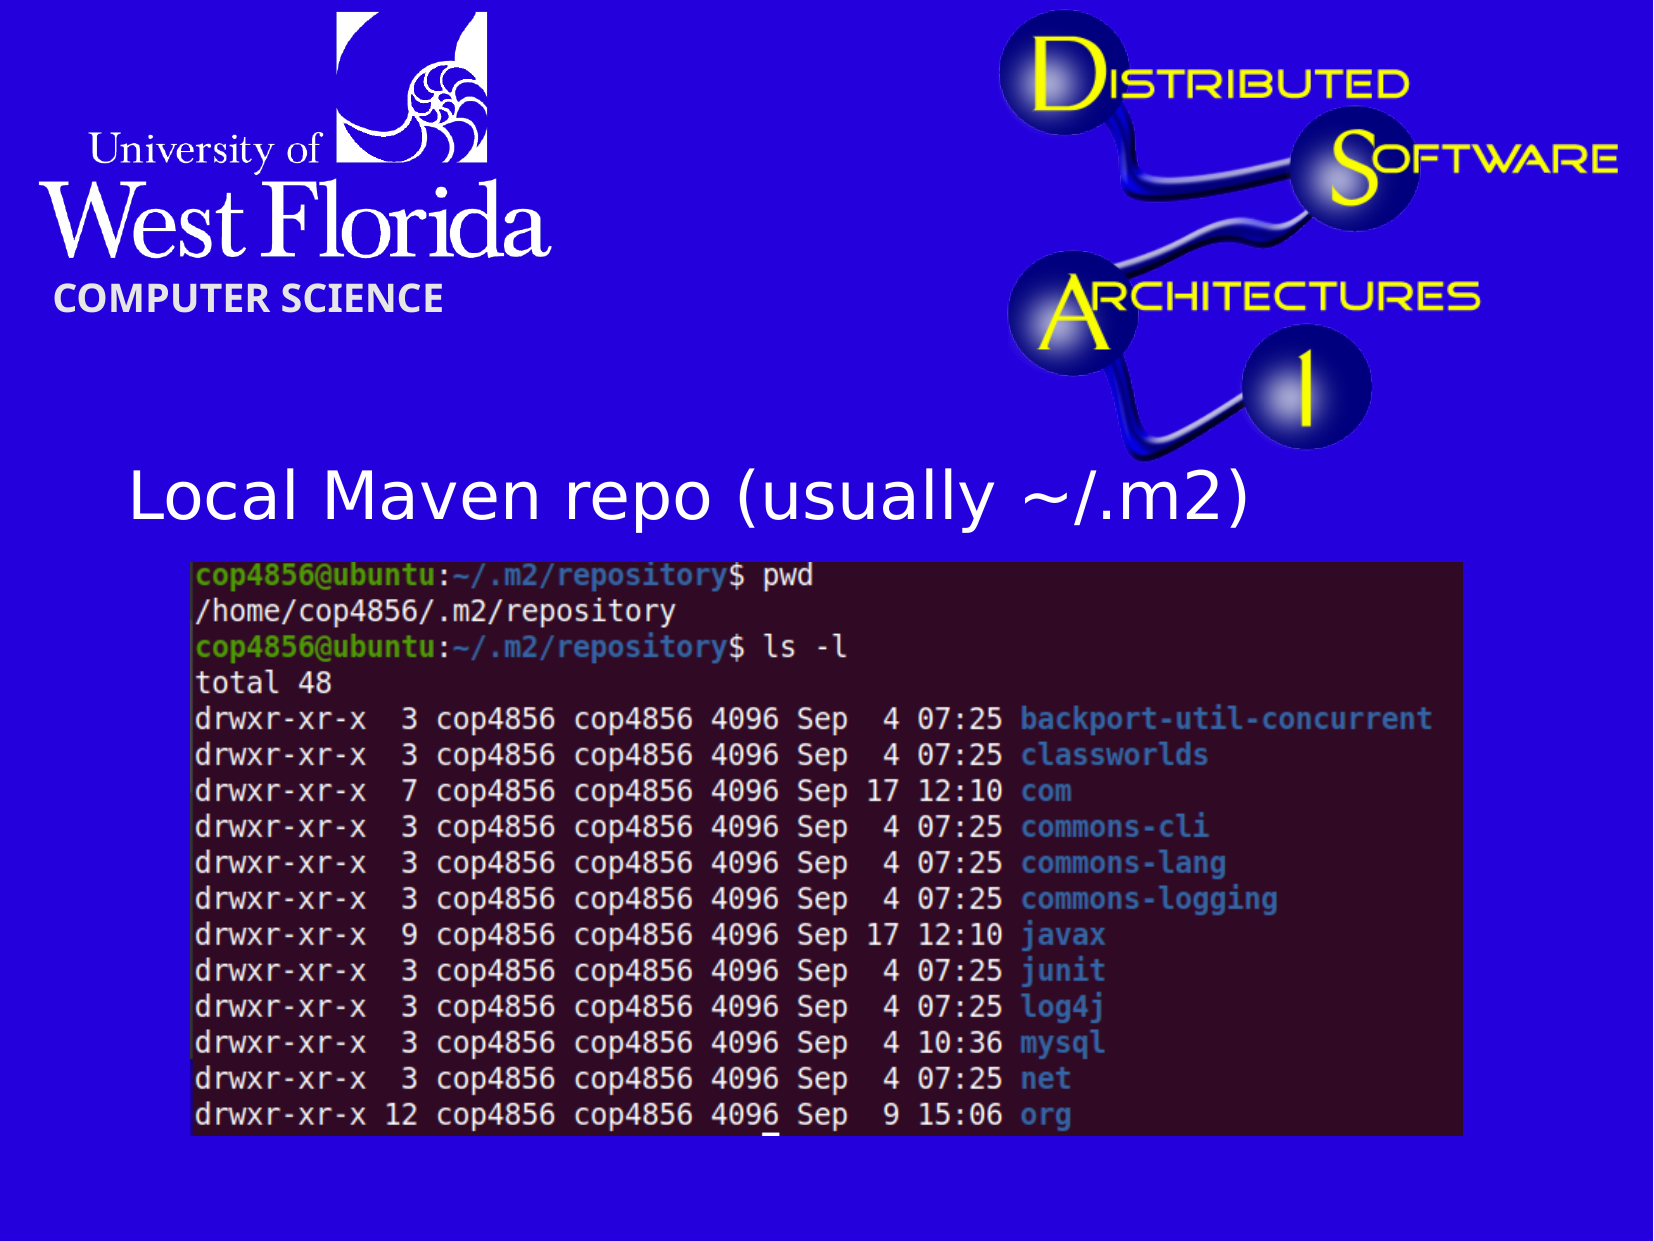

COMPUTER SCIENCE
Local Maven repo (usually ~/.m2)